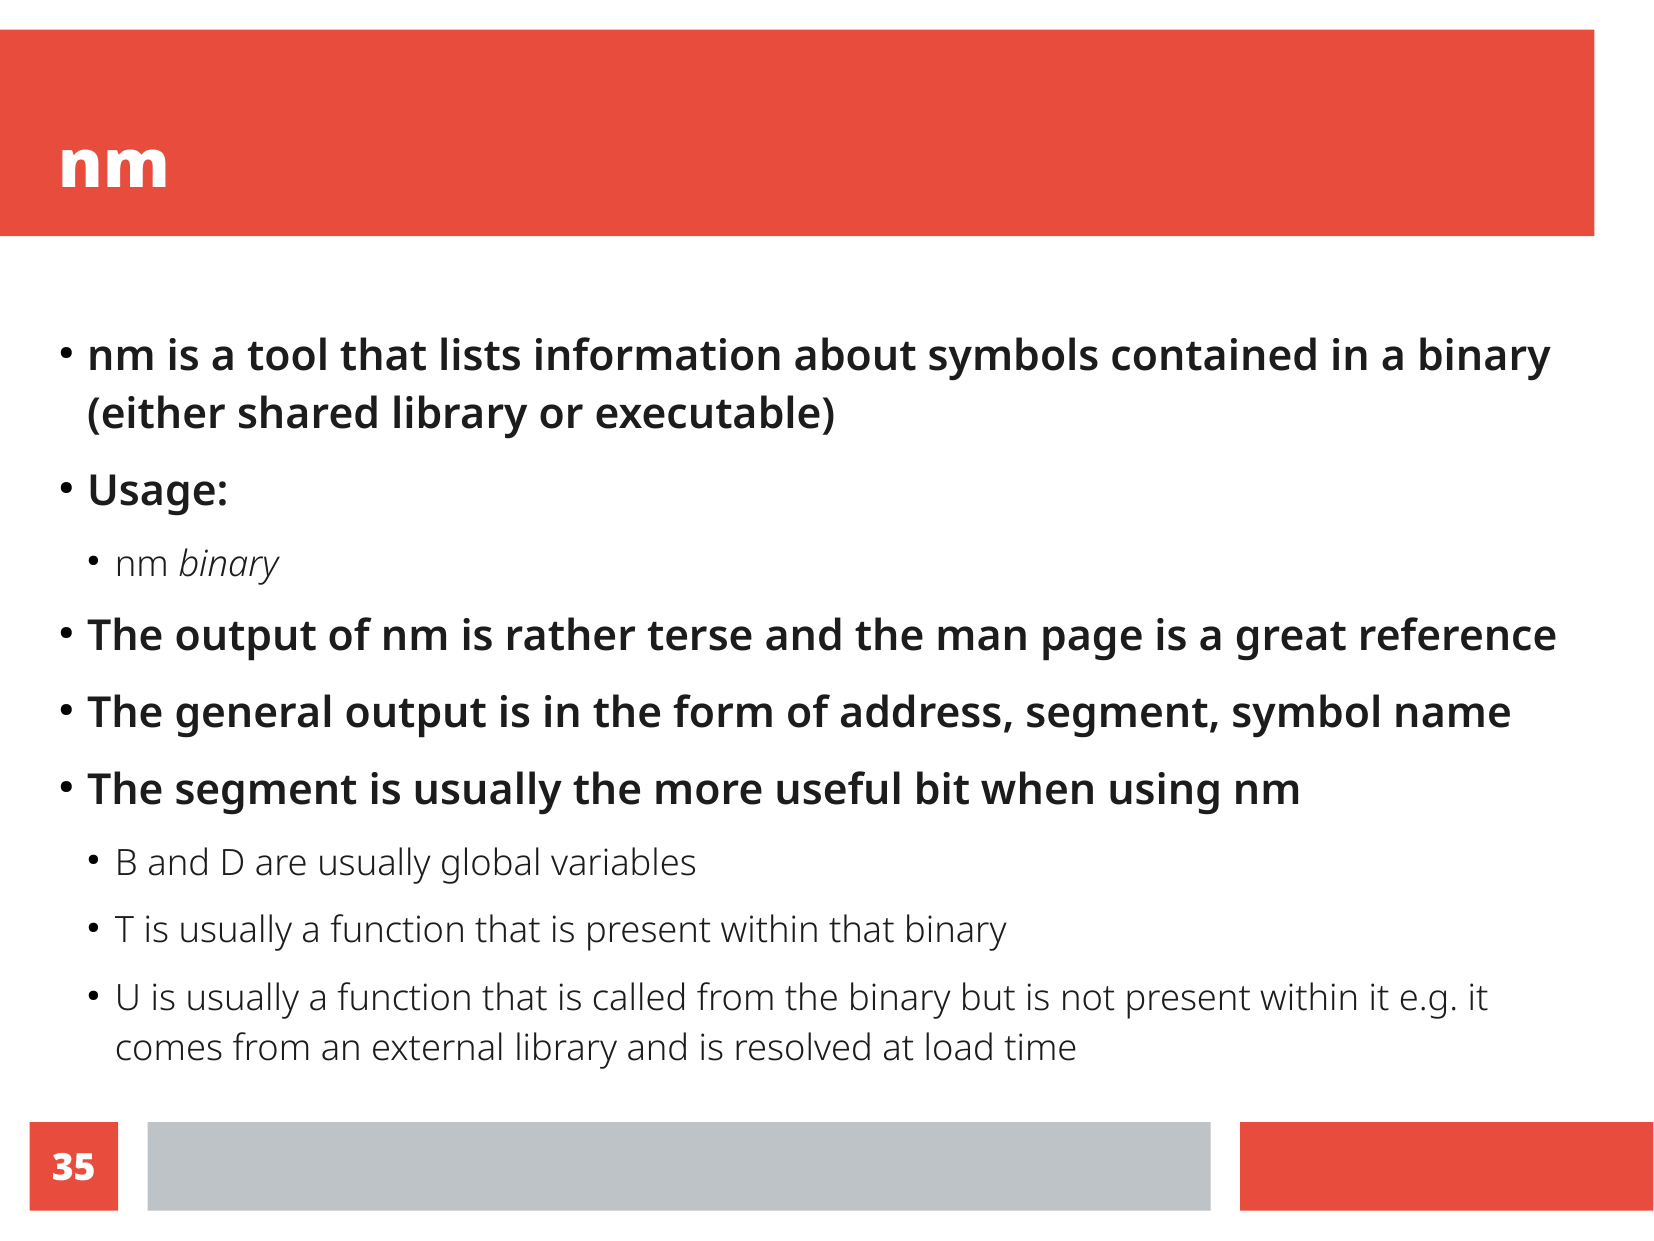

# nm
nm is a tool that lists information about symbols contained in a binary (either shared library or executable)
Usage:
nm binary
The output of nm is rather terse and the man page is a great reference
The general output is in the form of address, segment, symbol name
The segment is usually the more useful bit when using nm
B and D are usually global variables
T is usually a function that is present within that binary
U is usually a function that is called from the binary but is not present within it e.g. it comes from an external library and is resolved at load time
35